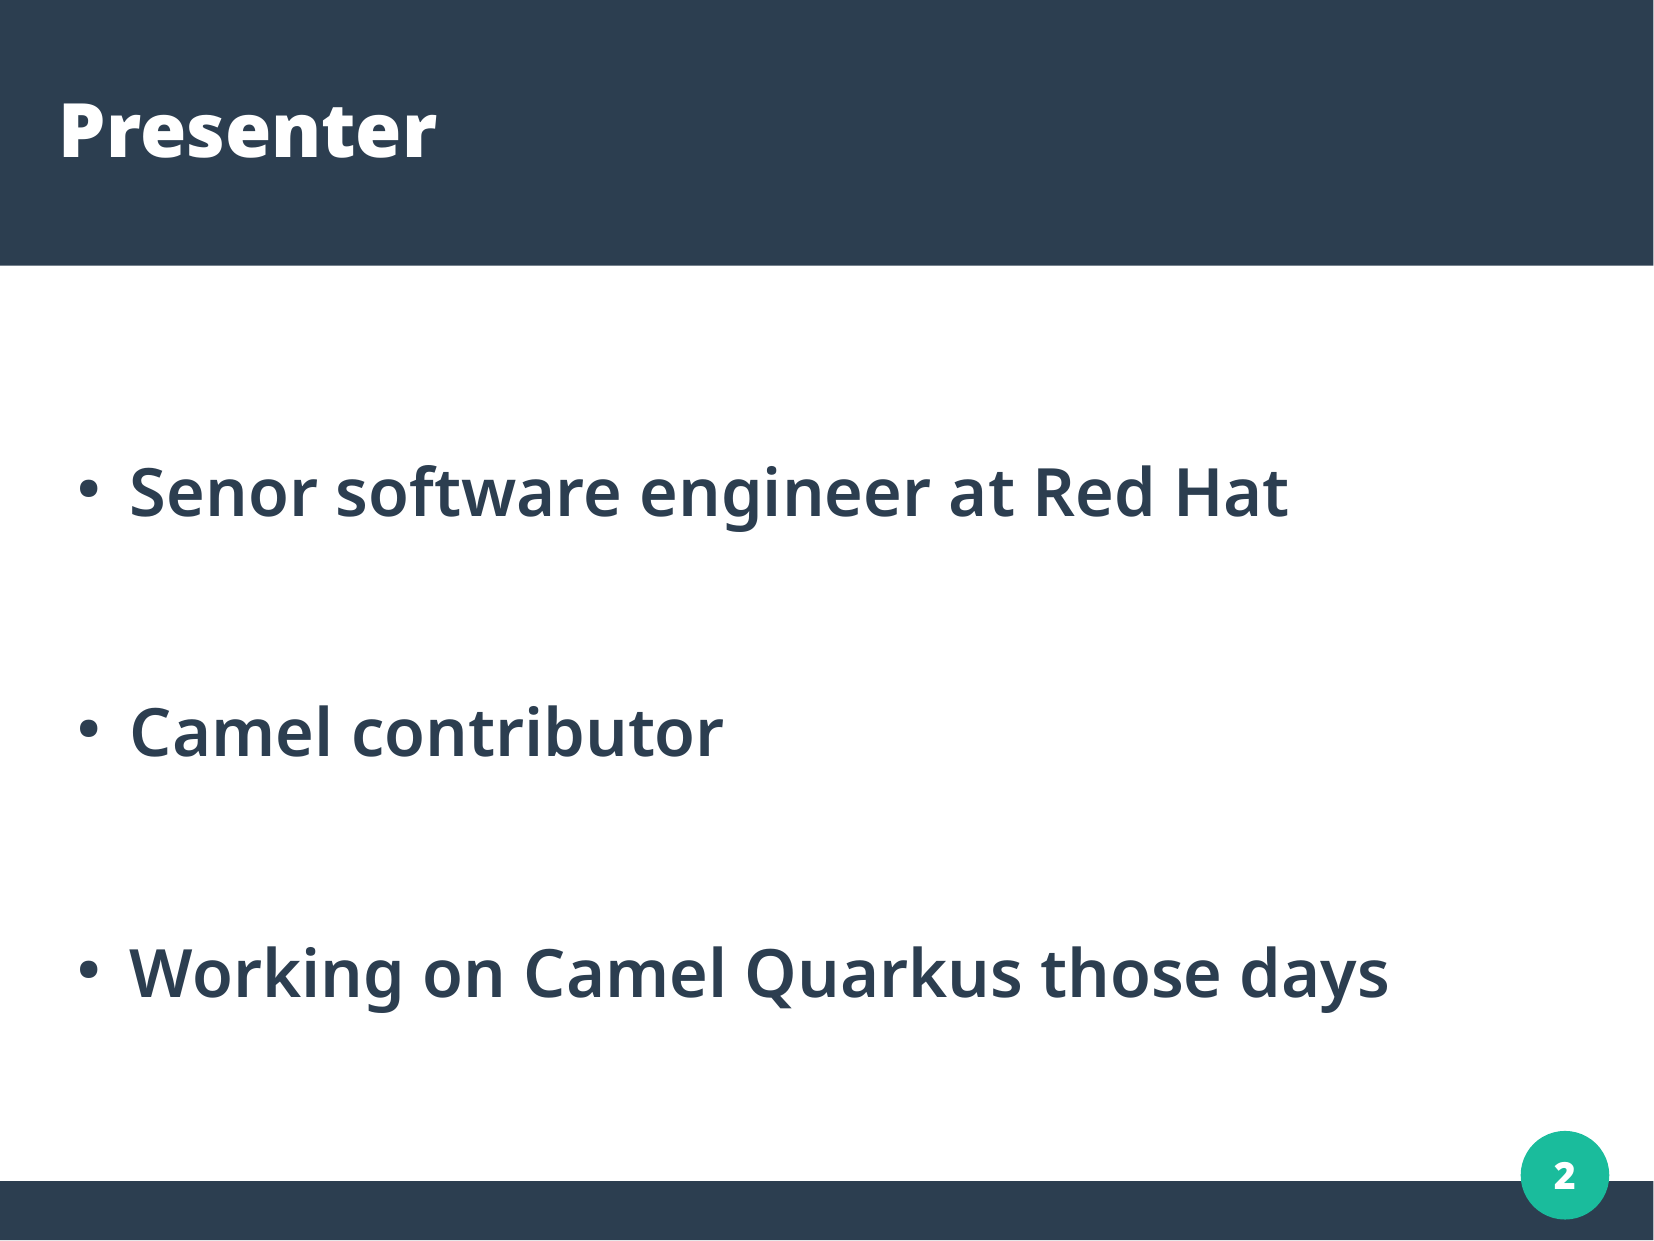

# Presenter
Senor software engineer at Red Hat
Camel contributor
Working on Camel Quarkus those days
2